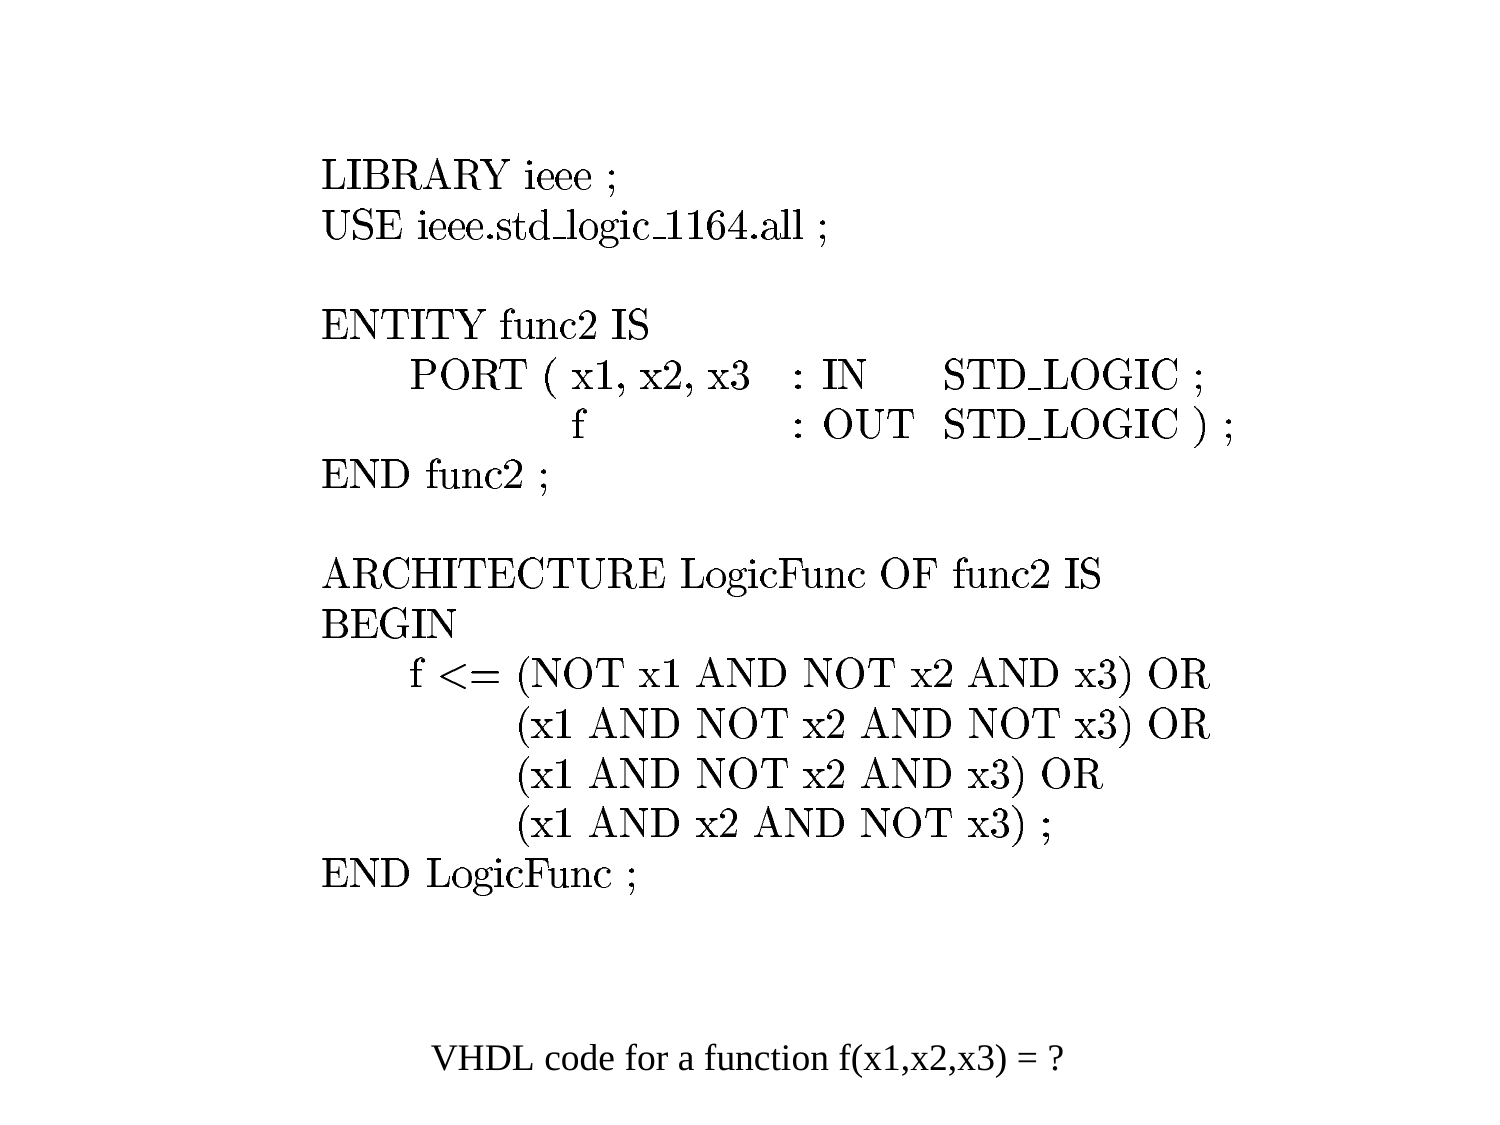

VHDL code for a function f(x1,x2,x3) = ?